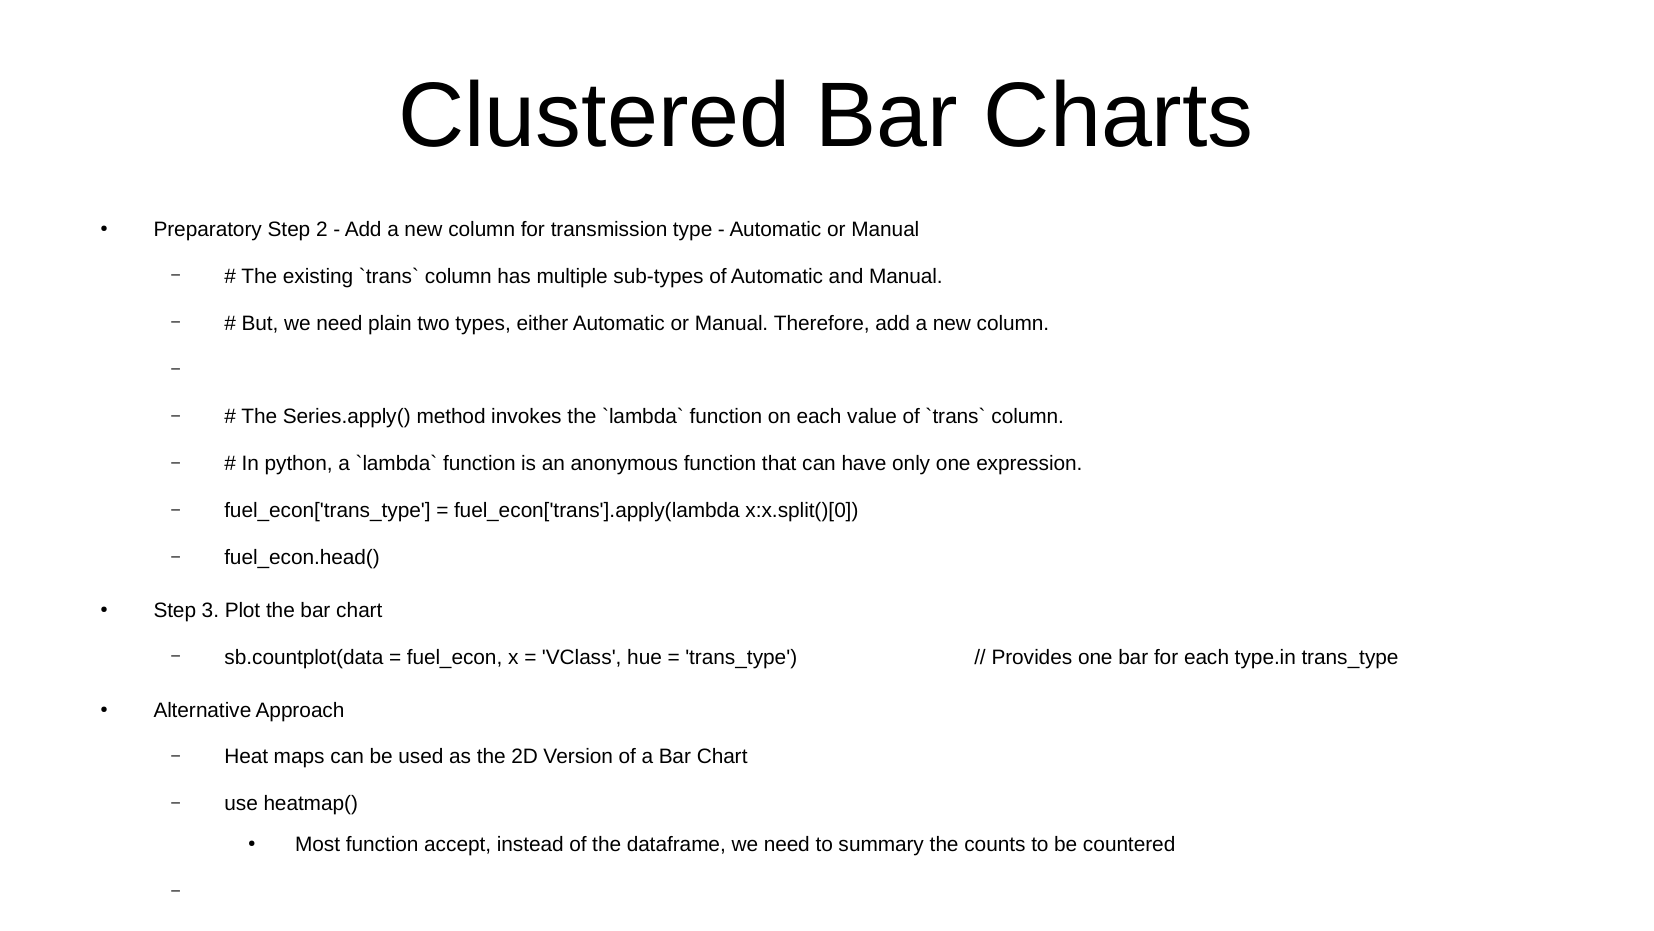

# Clustered Bar Charts
Preparatory Step 2 - Add a new column for transmission type - Automatic or Manual
# The existing `trans` column has multiple sub-types of Automatic and Manual.
# But, we need plain two types, either Automatic or Manual. Therefore, add a new column.
# The Series.apply() method invokes the `lambda` function on each value of `trans` column.
# In python, a `lambda` function is an anonymous function that can have only one expression.
fuel_econ['trans_type'] = fuel_econ['trans'].apply(lambda x:x.split()[0])
fuel_econ.head()
Step 3. Plot the bar chart
sb.countplot(data = fuel_econ, x = 'VClass', hue = 'trans_type')			// Provides one bar for each type.in trans_type
Alternative Approach
Heat maps can be used as the 2D Version of a Bar Chart
use heatmap()
Most function accept, instead of the dataframe, we need to summary the counts to be countered